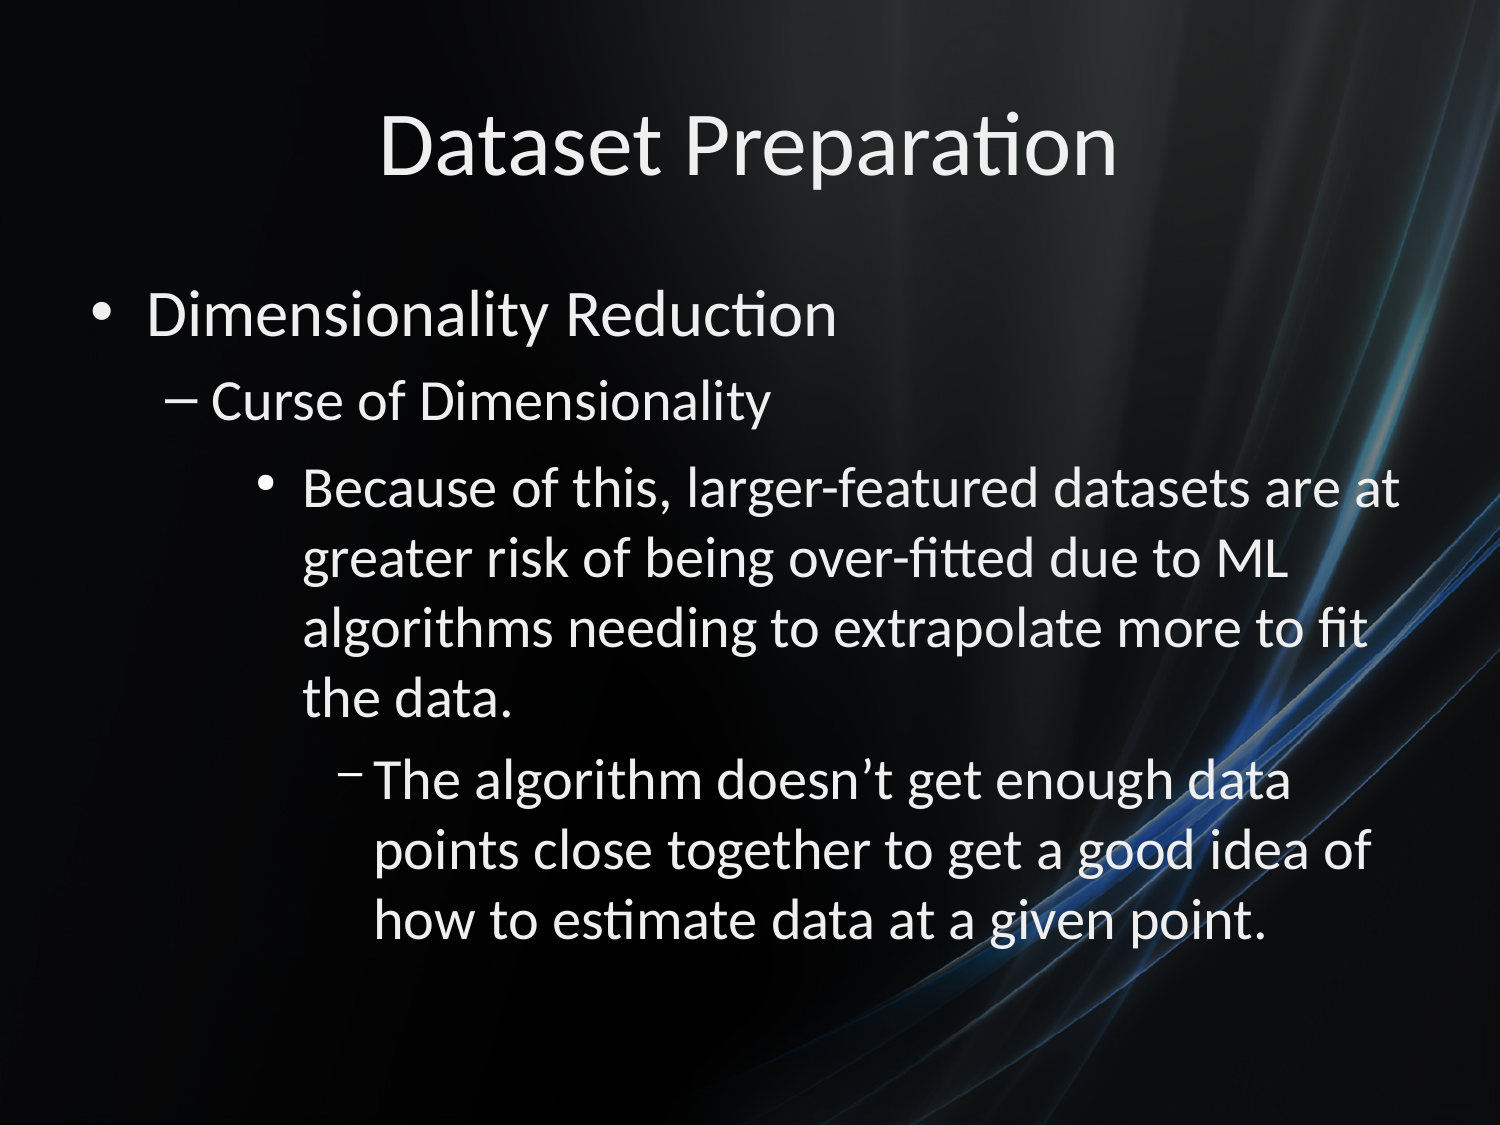

# Dataset Preparation
Dimensionality Reduction
Curse of Dimensionality
Because of this, larger-featured datasets are at greater risk of being over-fitted due to ML algorithms needing to extrapolate more to fit the data.
The algorithm doesn’t get enough data points close together to get a good idea of how to estimate data at a given point.